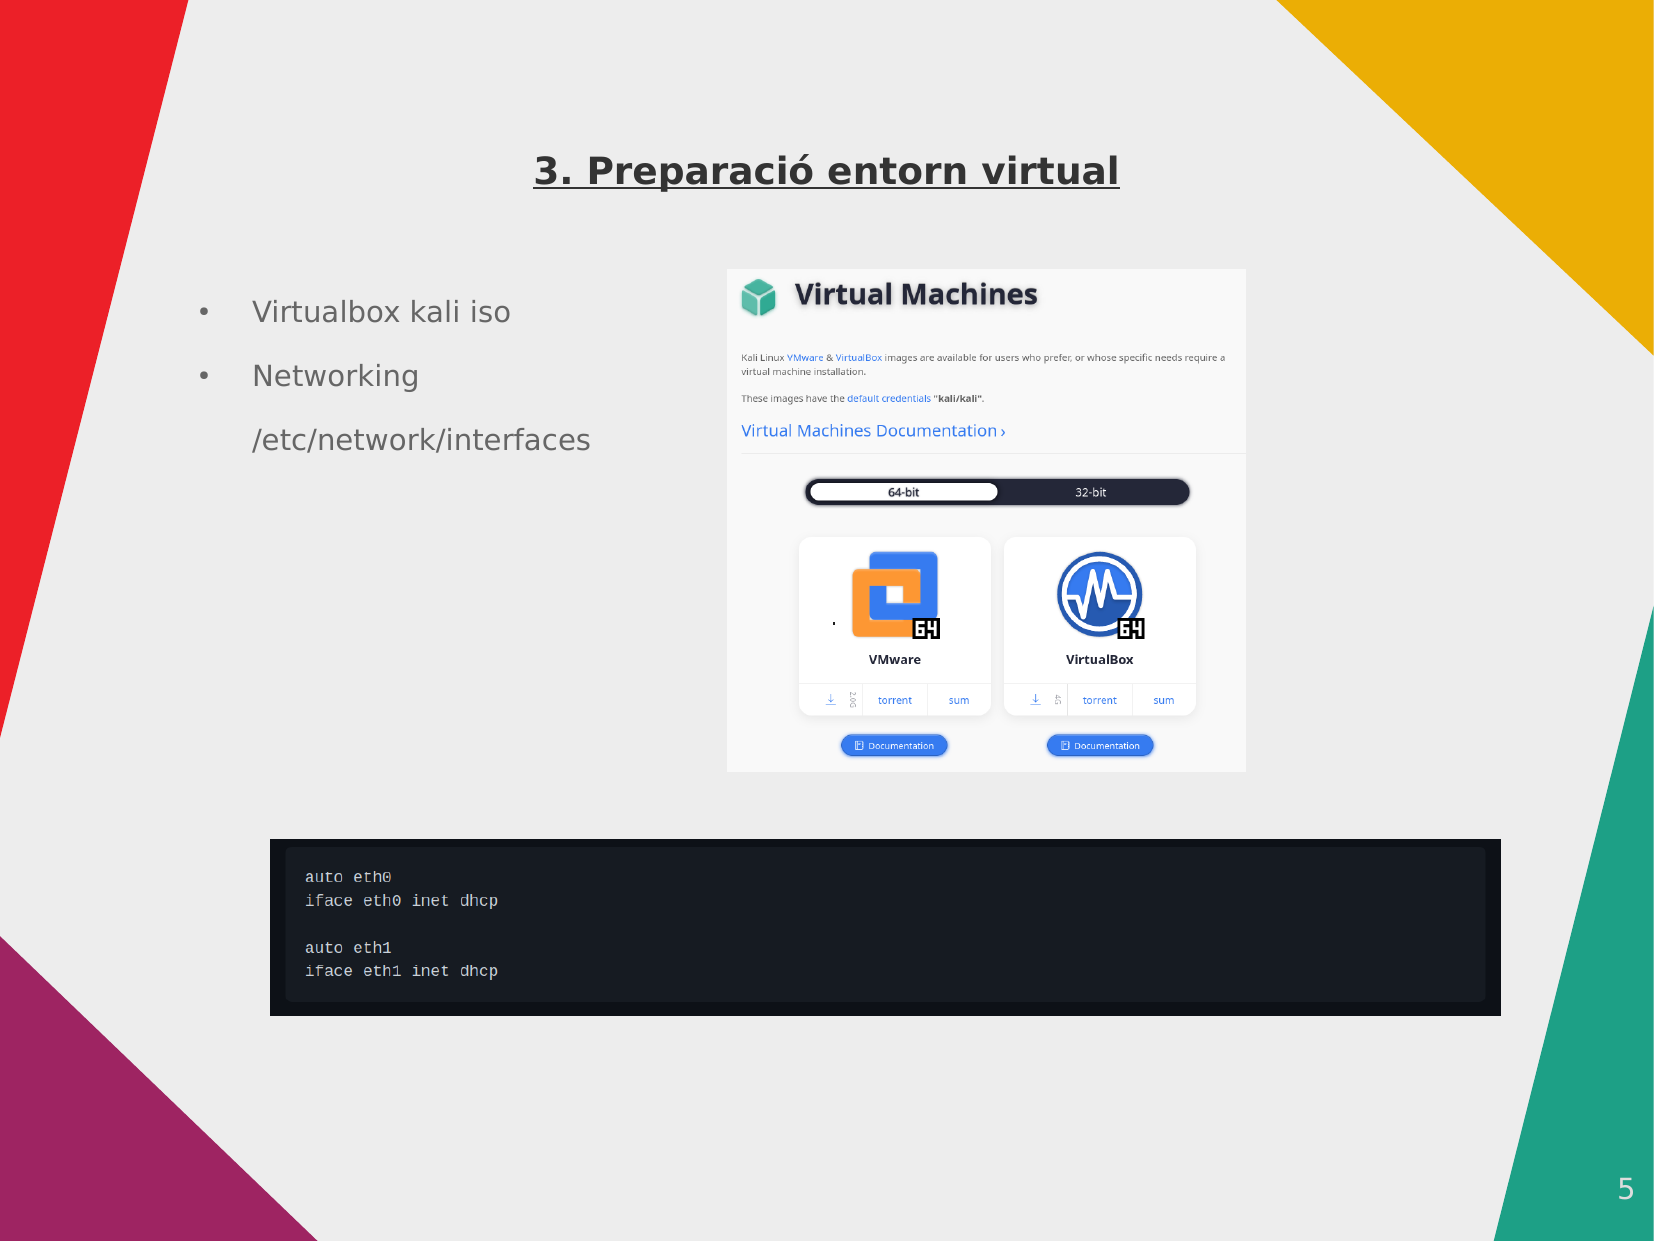

# 3. Preparació entorn virtual
Virtualbox kali iso
Networking
/etc/network/interfaces
5